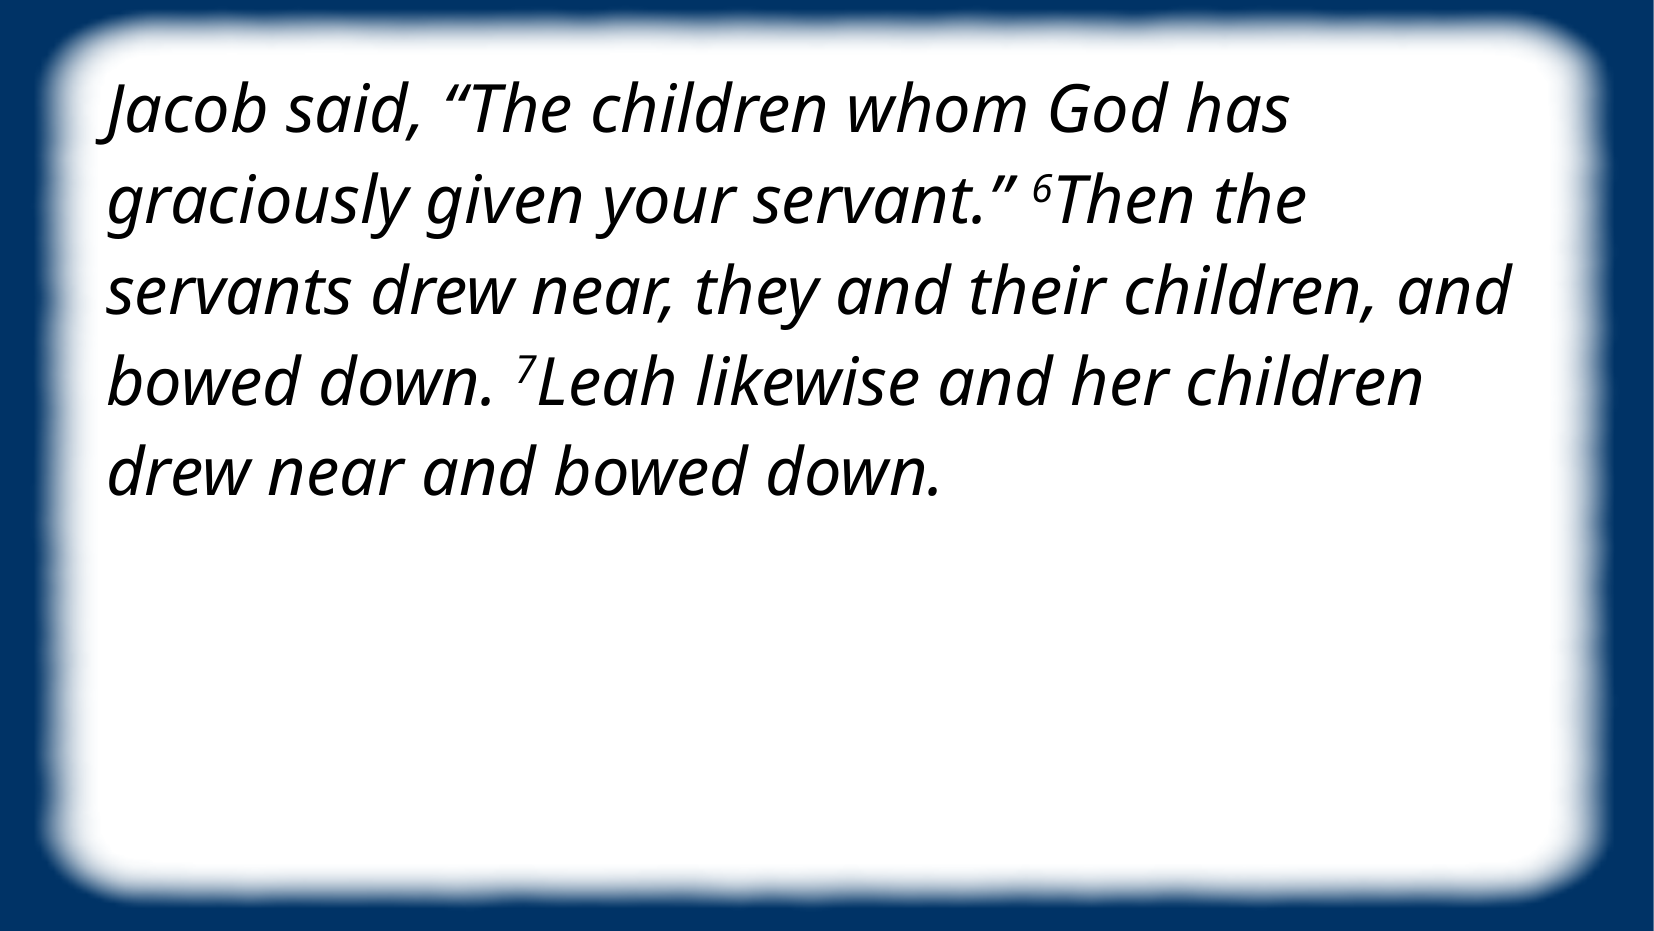

Jacob said, “The children whom God has graciously given your servant.” 6Then the servants drew near, they and their children, and bowed down. 7Leah likewise and her children drew near and bowed down.